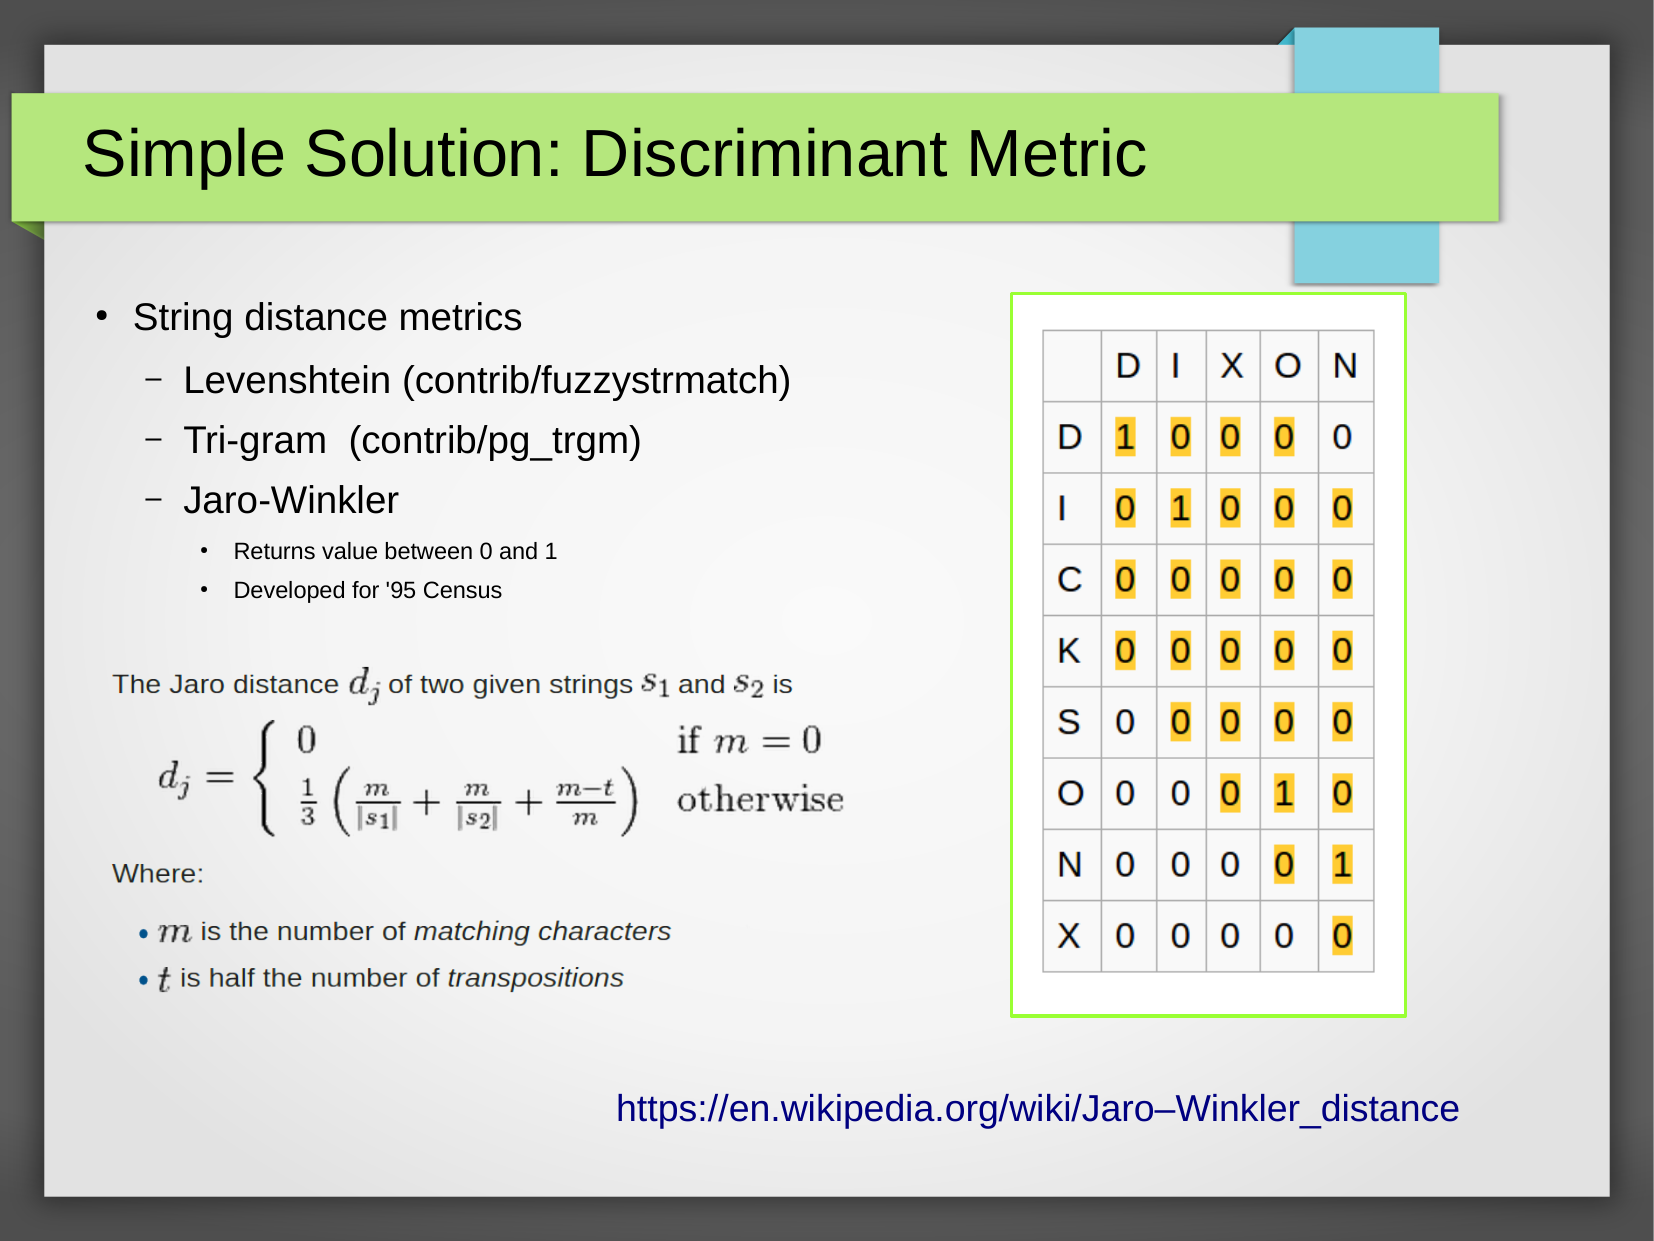

# Simple Solution: Discriminant Metric
String distance metrics
Levenshtein (contrib/fuzzystrmatch)
Tri-gram (contrib/pg_trgm)
Jaro-Winkler
Returns value between 0 and 1
Developed for '95 Census
https://en.wikipedia.org/wiki/Jaro–Winkler_distance